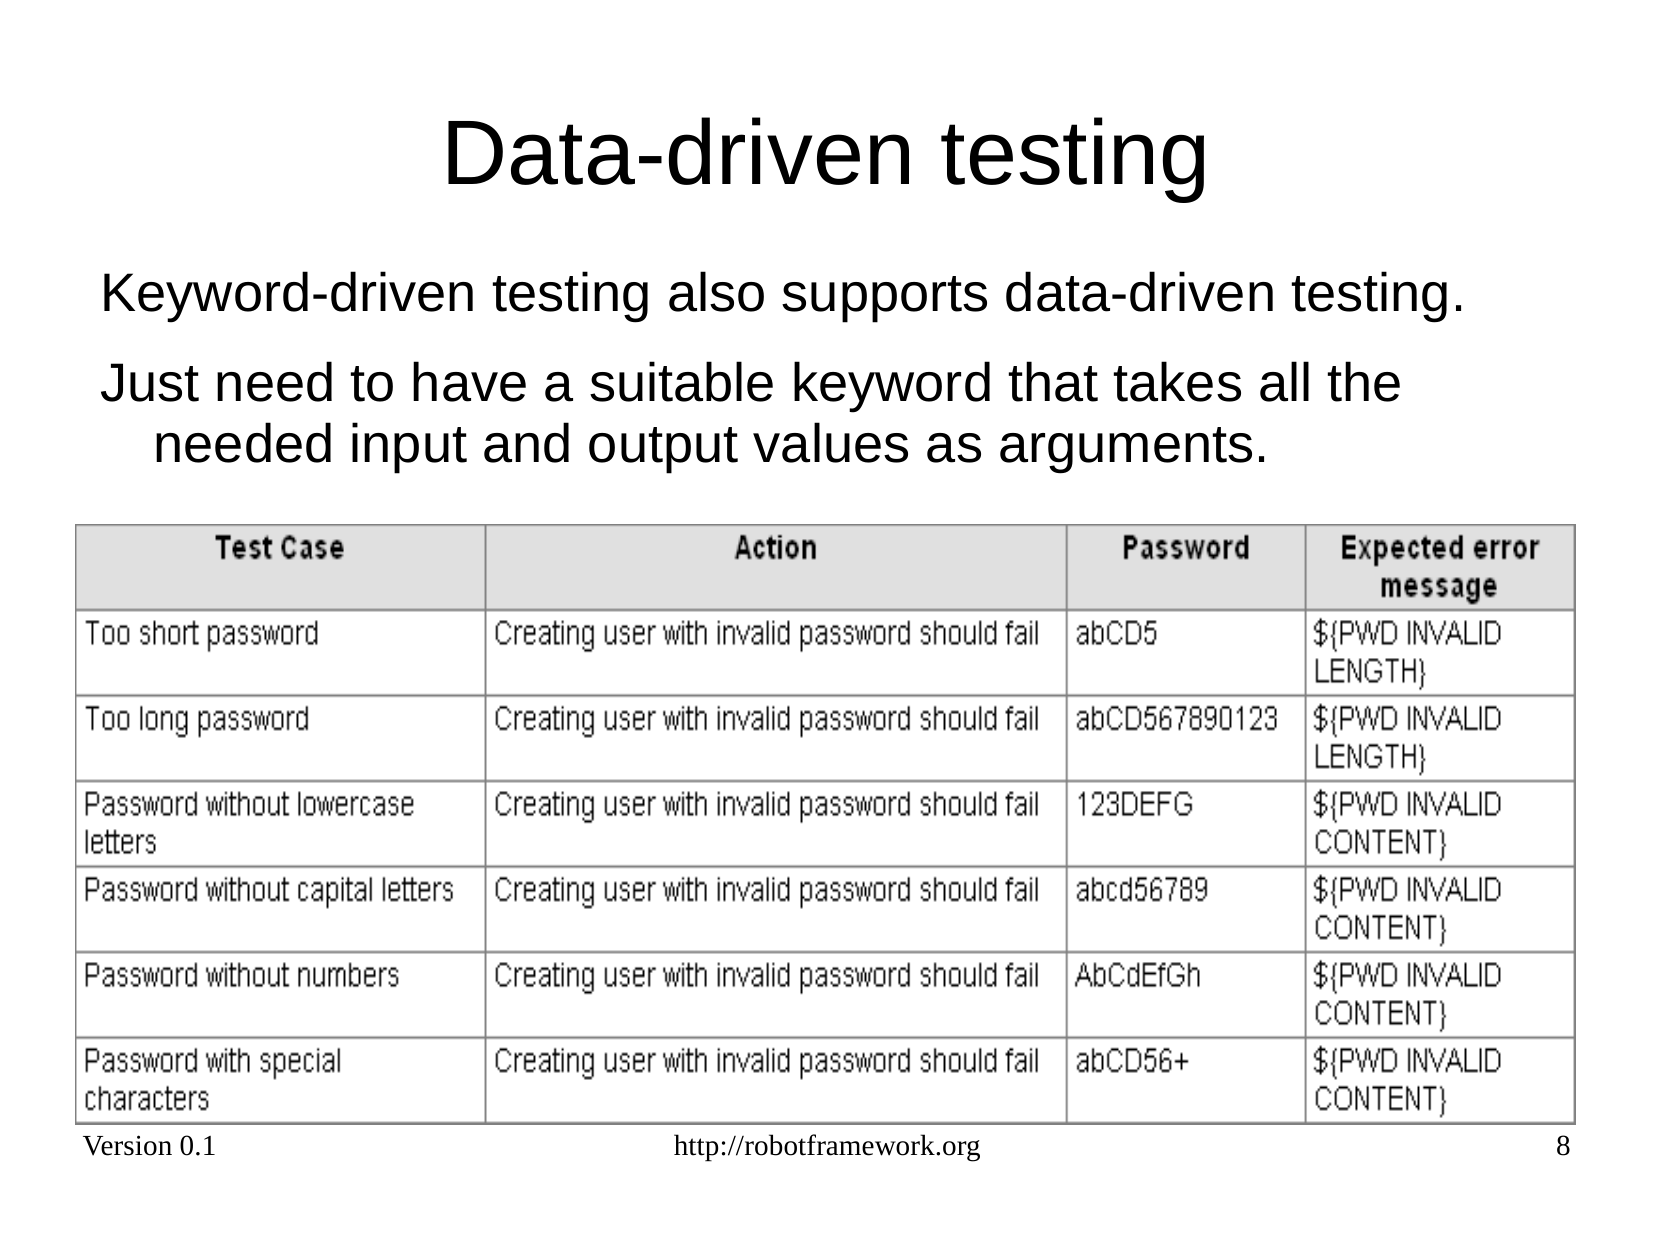

# Data-driven testing
Keyword-driven testing also supports data-driven testing.
Just need to have a suitable keyword that takes all the needed input and output values as arguments.
Version 0.1
http://robotframework.org
8